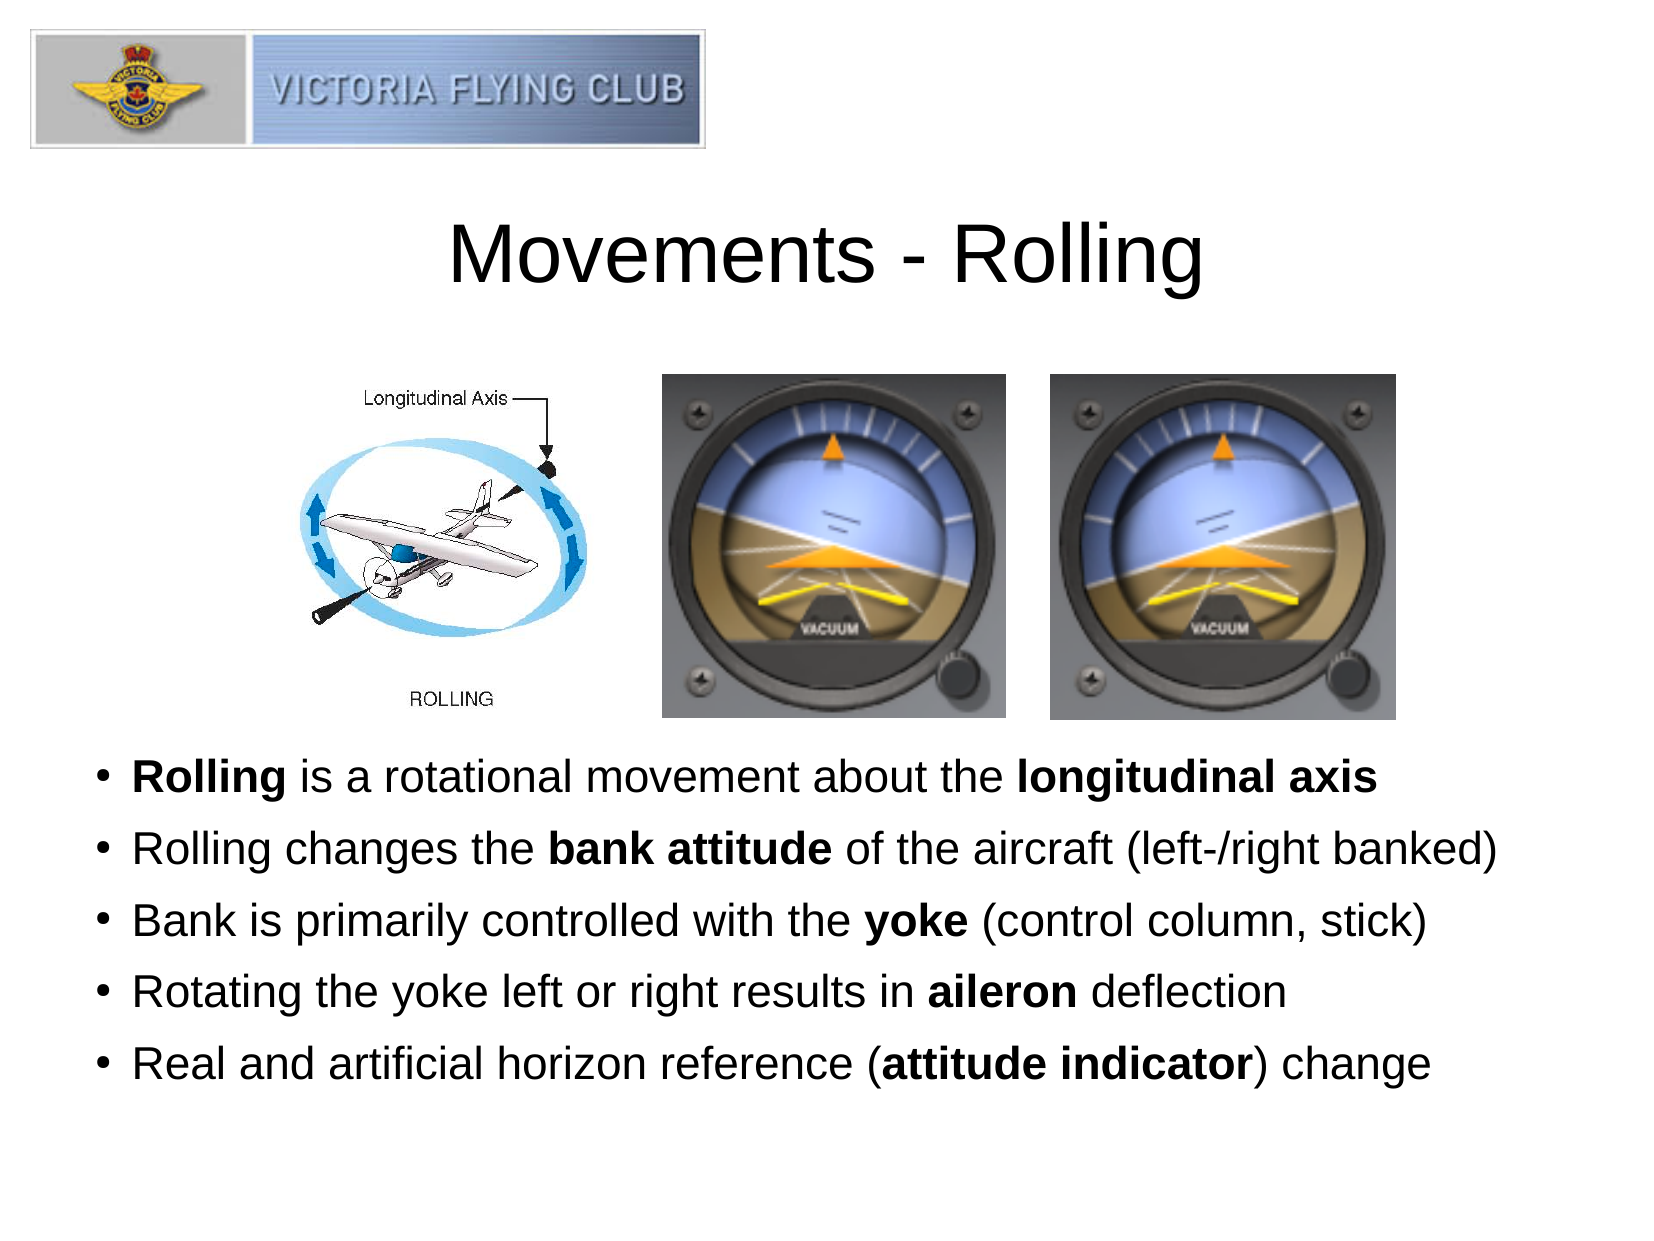

# Movements - Rolling
Rolling is a rotational movement about the longitudinal axis
Rolling changes the bank attitude of the aircraft (left-/right banked)
Bank is primarily controlled with the yoke (control column, stick)
Rotating the yoke left or right results in aileron deflection
Real and artificial horizon reference (attitude indicator) change